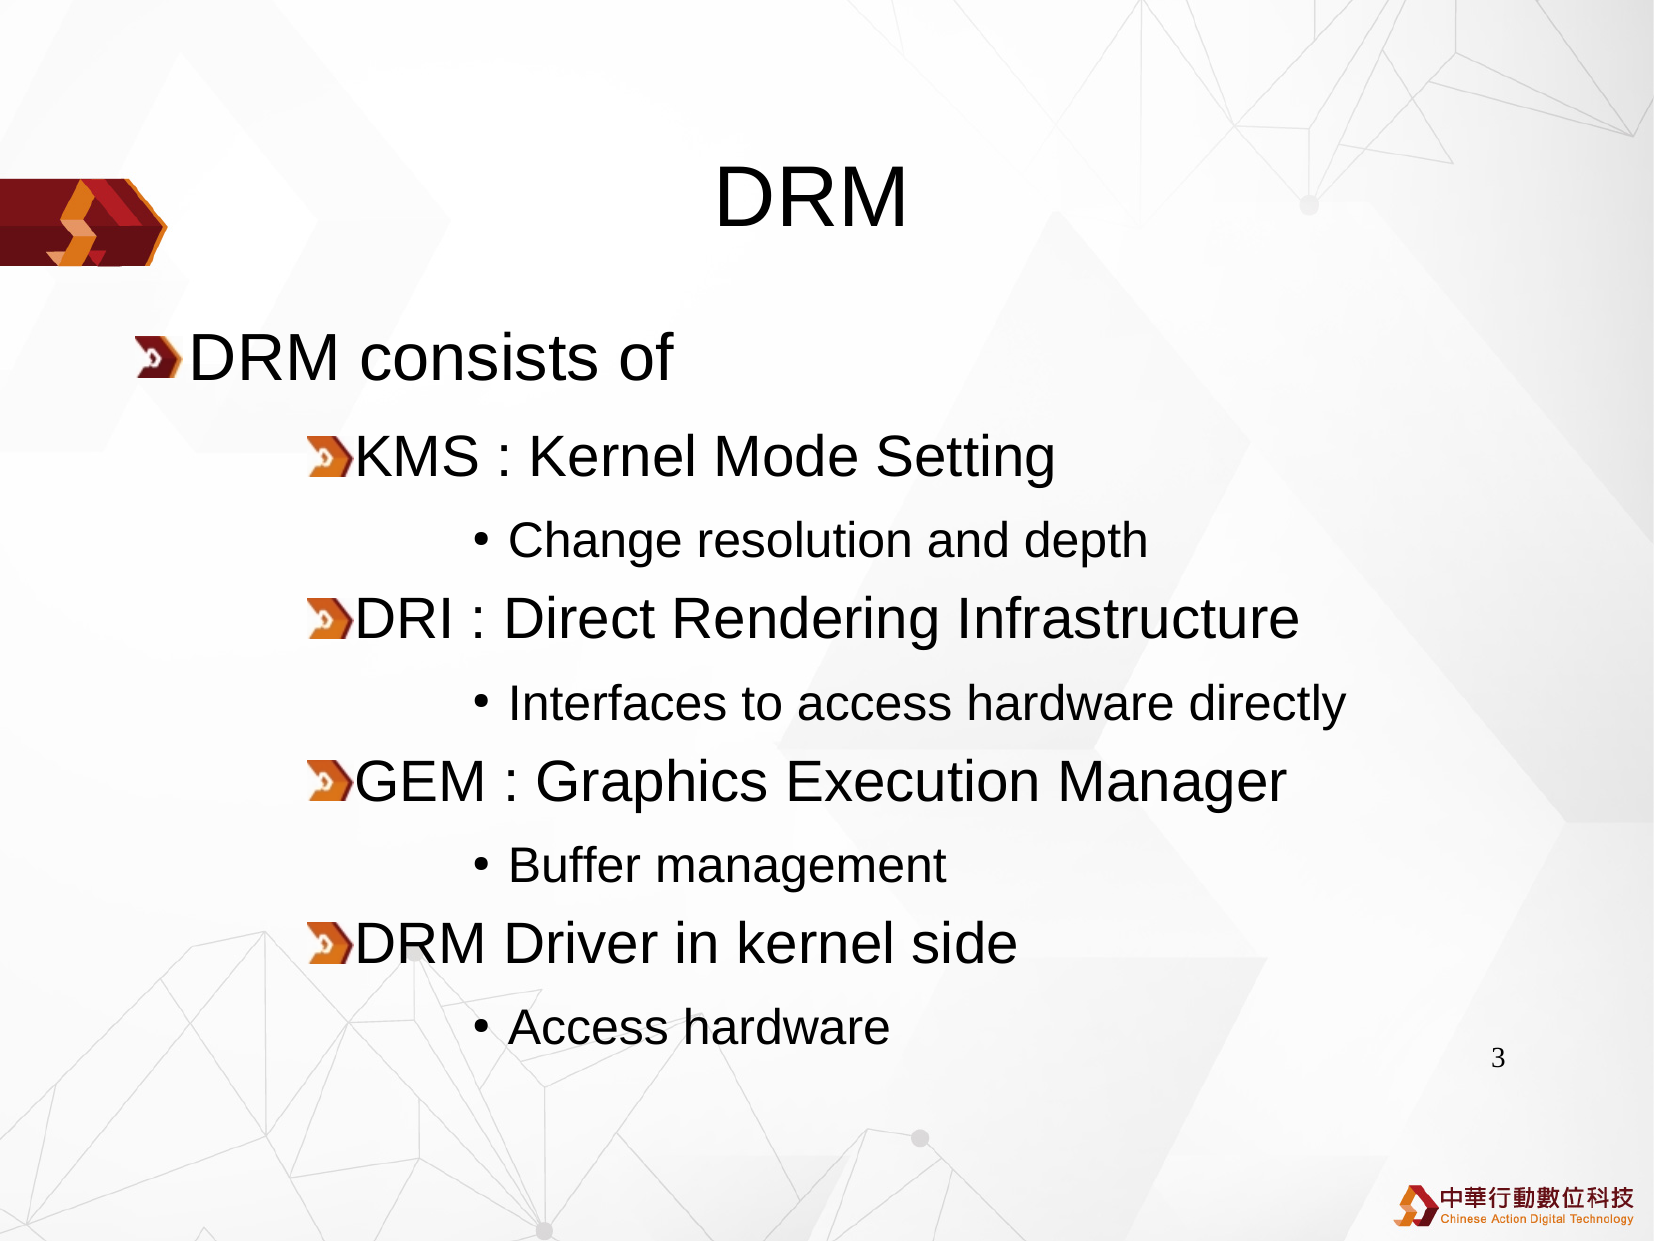

# DRM
DRM consists of
KMS : Kernel Mode Setting
Change resolution and depth
DRI : Direct Rendering Infrastructure
Interfaces to access hardware directly
GEM : Graphics Execution Manager
Buffer management
DRM Driver in kernel side
Access hardware
3